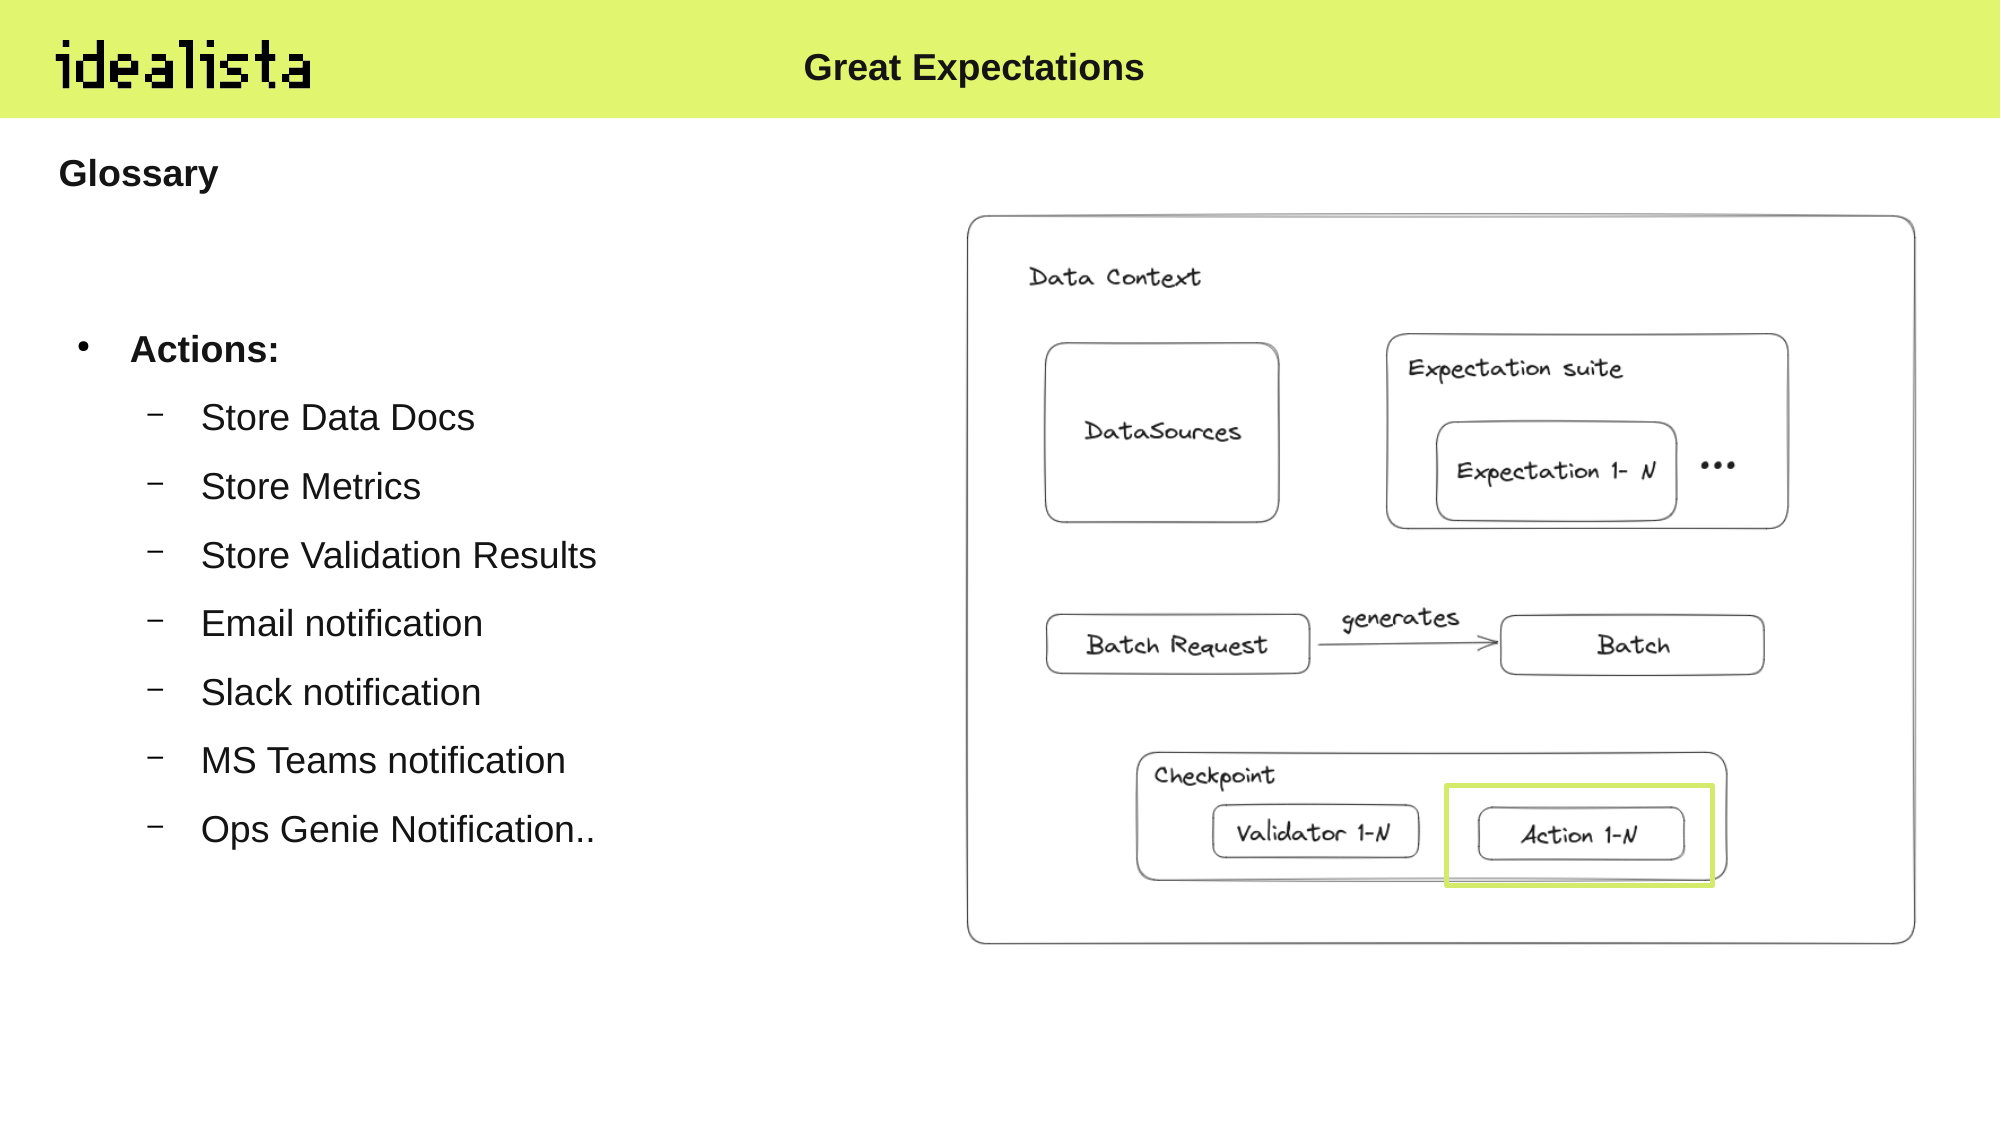

# Great Expectations
Glossary
Actions:
Store Data Docs
Store Metrics
Store Validation Results
Email notification
Slack notification
MS Teams notification
Ops Genie Notification..